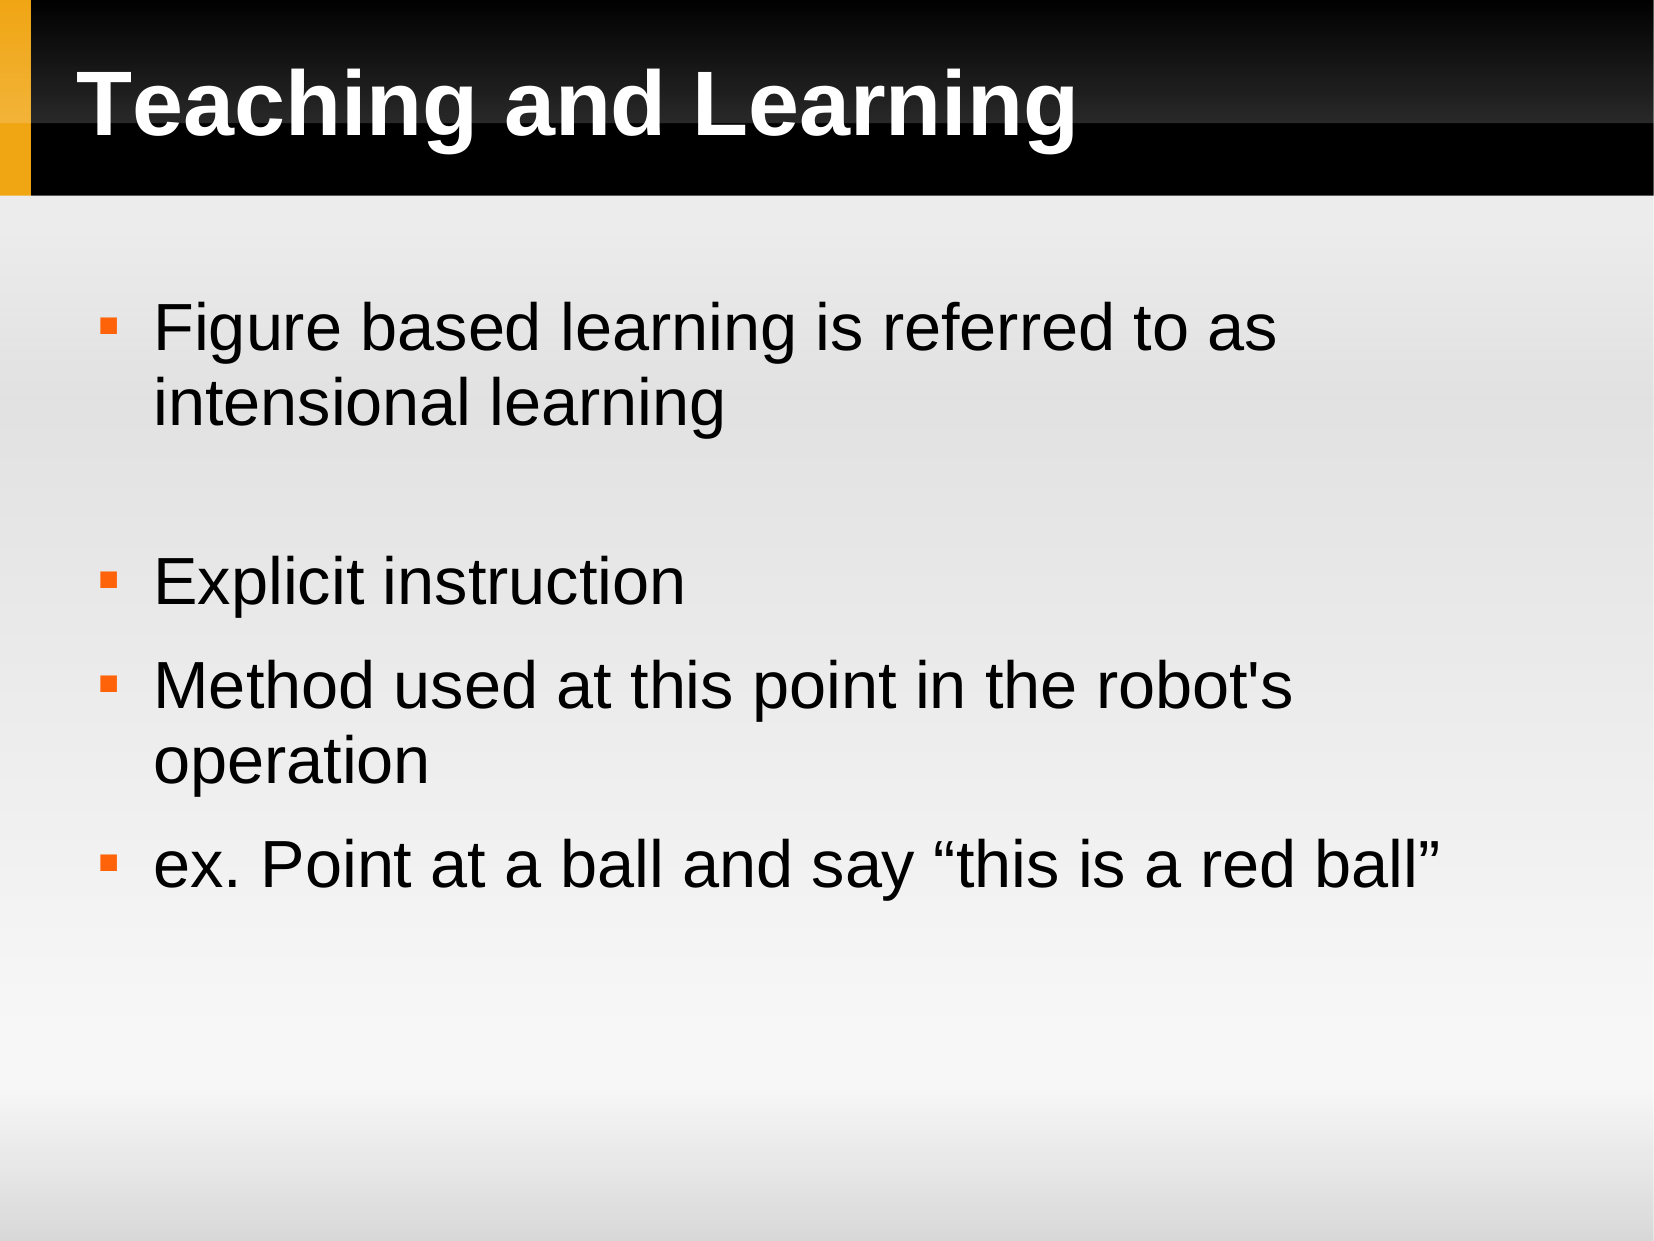

# Teaching and Learning
Figure based learning is referred to as intensional learning
Explicit instruction
Method used at this point in the robot's operation
ex. Point at a ball and say “this is a red ball”